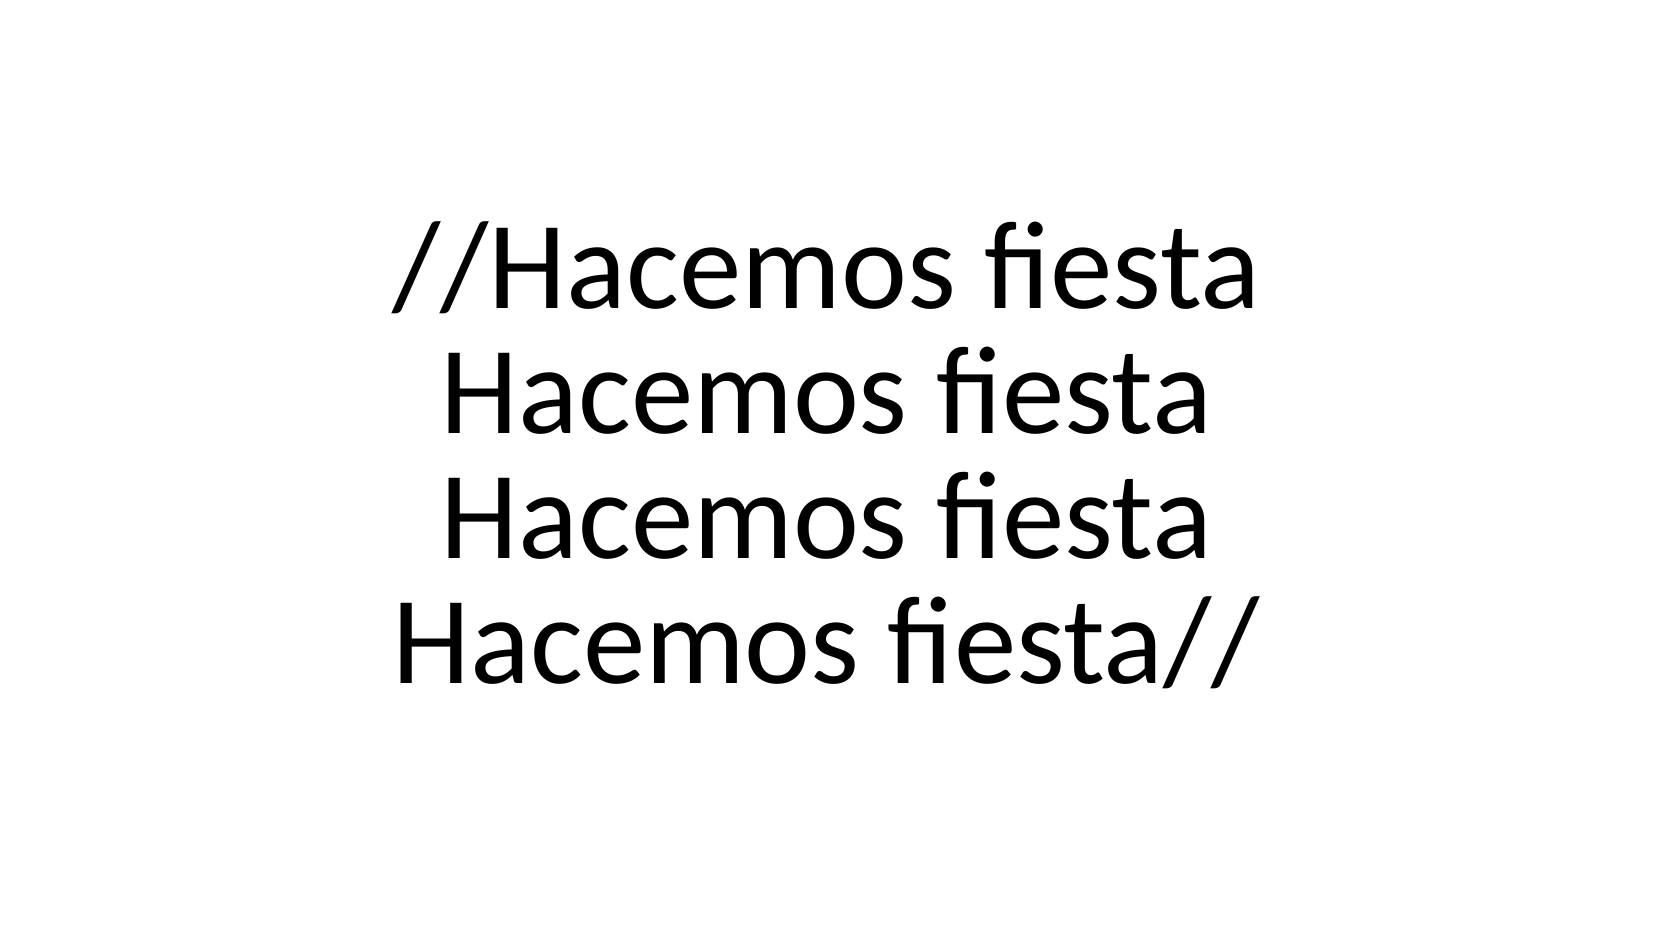

# //Hacemos fiesta Hacemos fiesta Hacemos fiesta Hacemos fiesta//